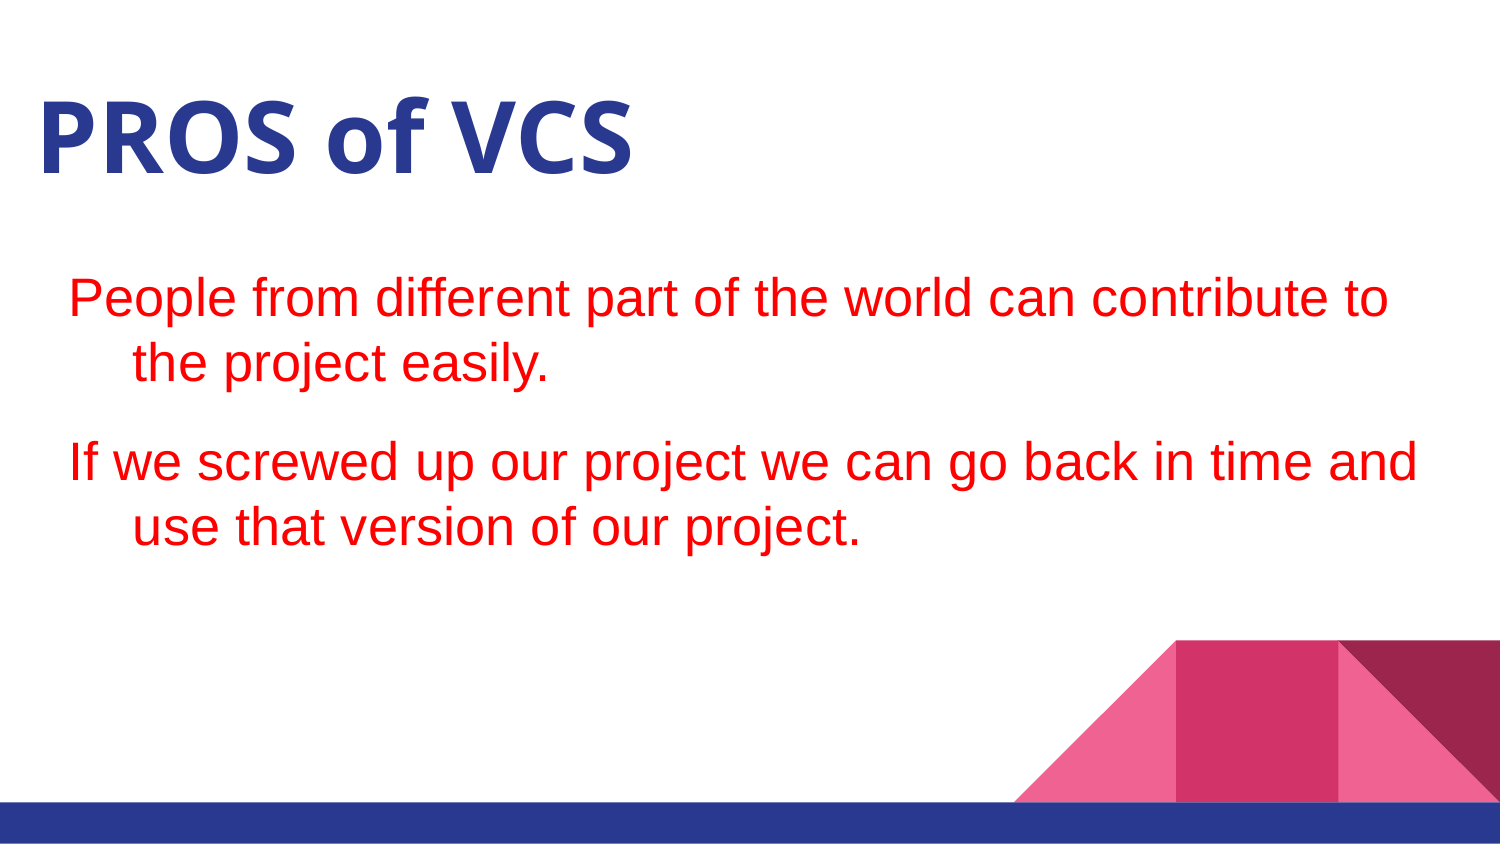

# PROS of VCS
People from different part of the world can contribute to the project easily.
If we screwed up our project we can go back in time and use that version of our project.